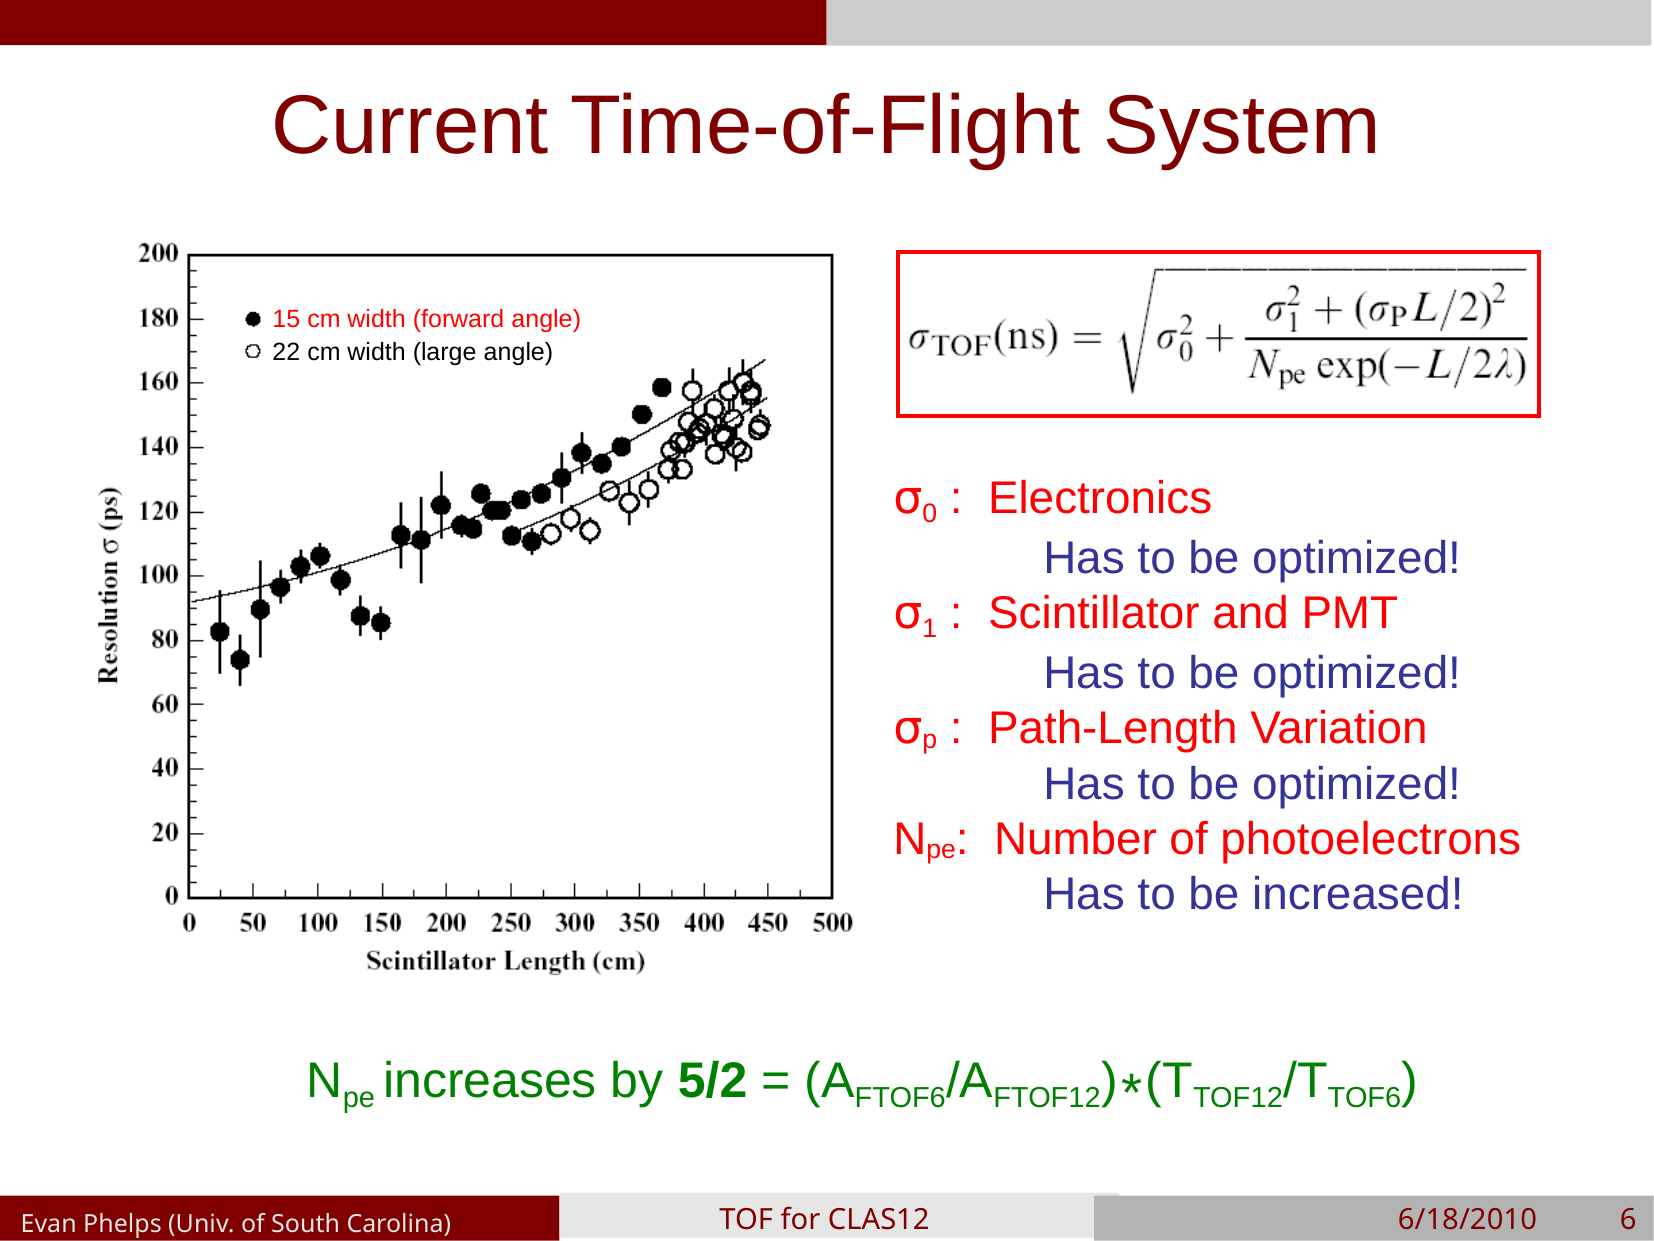

# Current Time-of-Flight System
15 cm width (forward angle)
22 cm width (large angle)
σ0 : Electronics
	Has to be optimized!
σ1 : Scintillator and PMT
	Has to be optimized!
σp : Path-Length Variation
	Has to be optimized!
Npe: Number of photoelectrons
	Has to be increased!
Npe increases by 5/2 = (AFTOF6/AFTOF12) * (TTOF12/TTOF6)
TOF for CLAS12
6